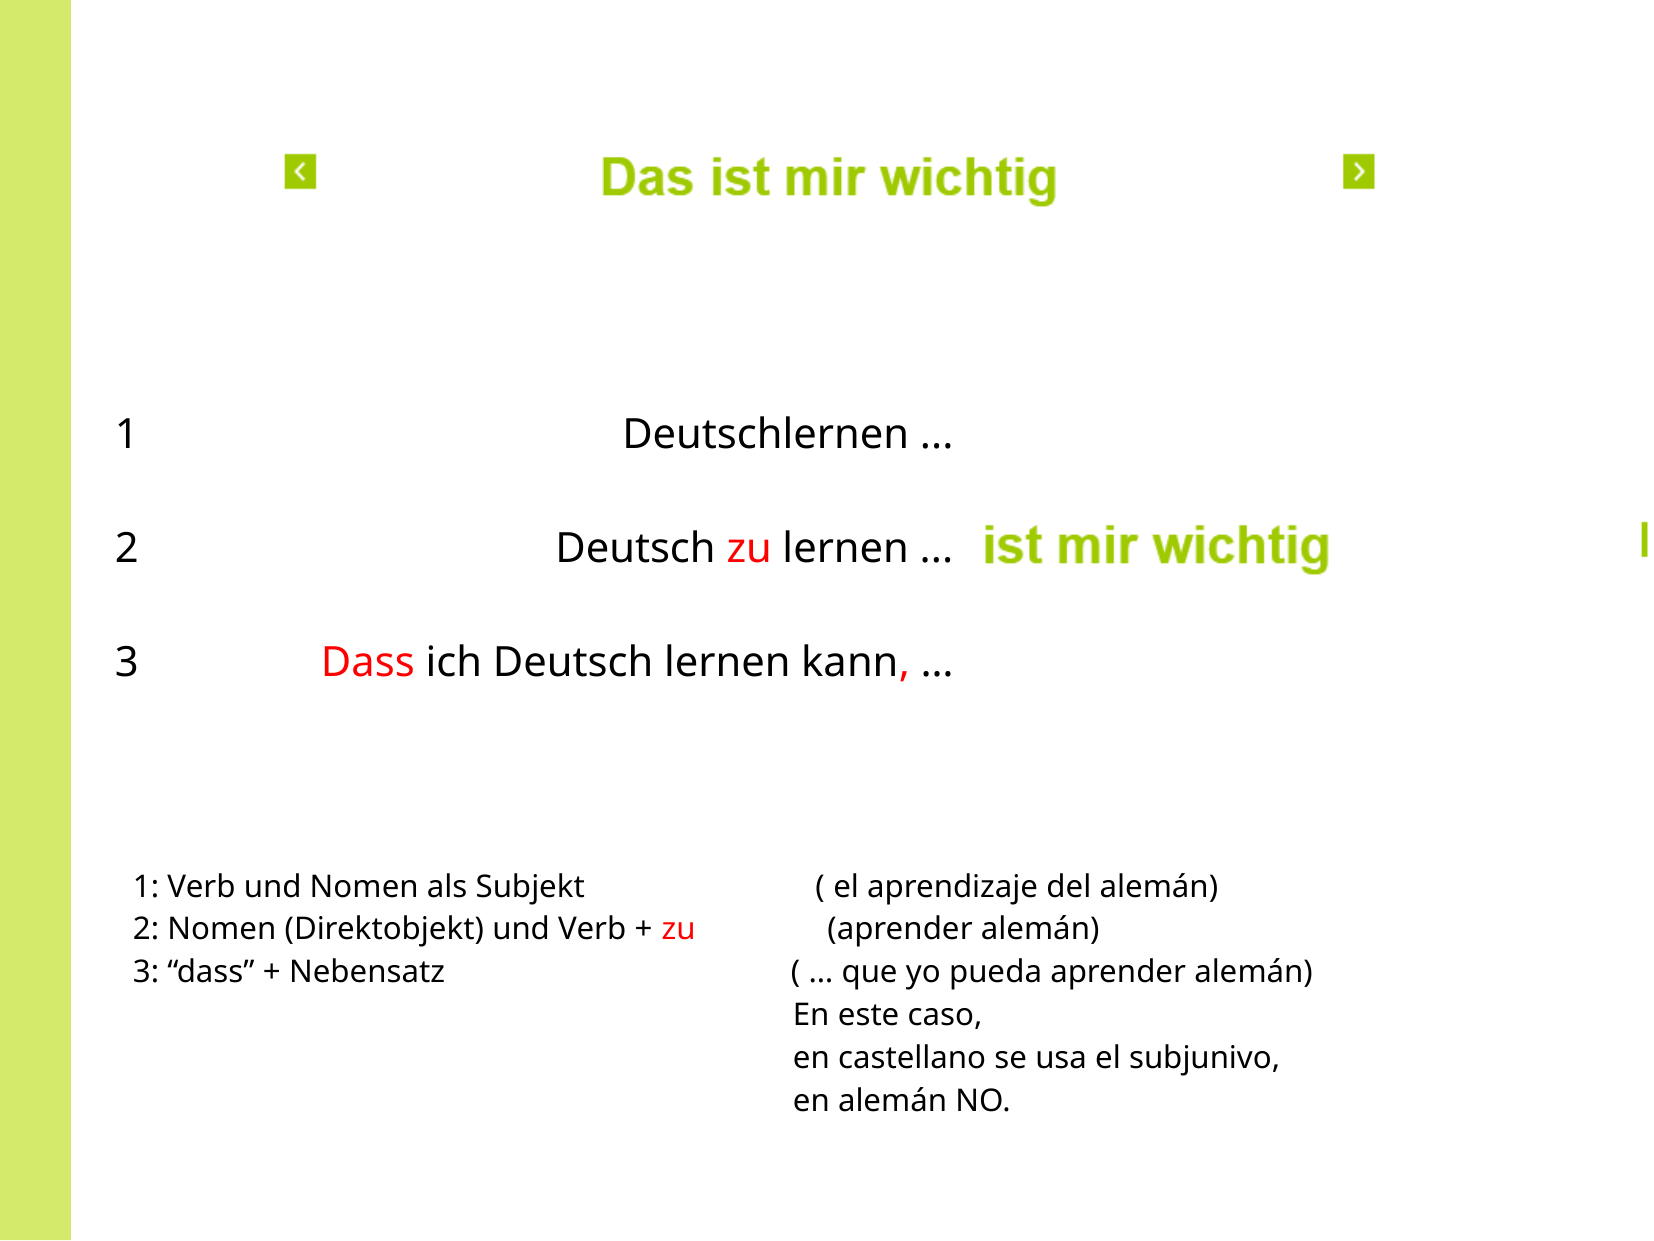

Deutschlernen ...
Deutsch zu lernen ...
Dass ich Deutsch lernen kann, …
1
2
3
1: Verb und Nomen als Subjekt ( el aprendizaje del alemán)
2: Nomen (Direktobjekt) und Verb + zu (aprender alemán)
3: “dass” + Nebensatz ( … que yo pueda aprender alemán)
 En este caso,
 en castellano se usa el subjunivo,
 en alemán NO.